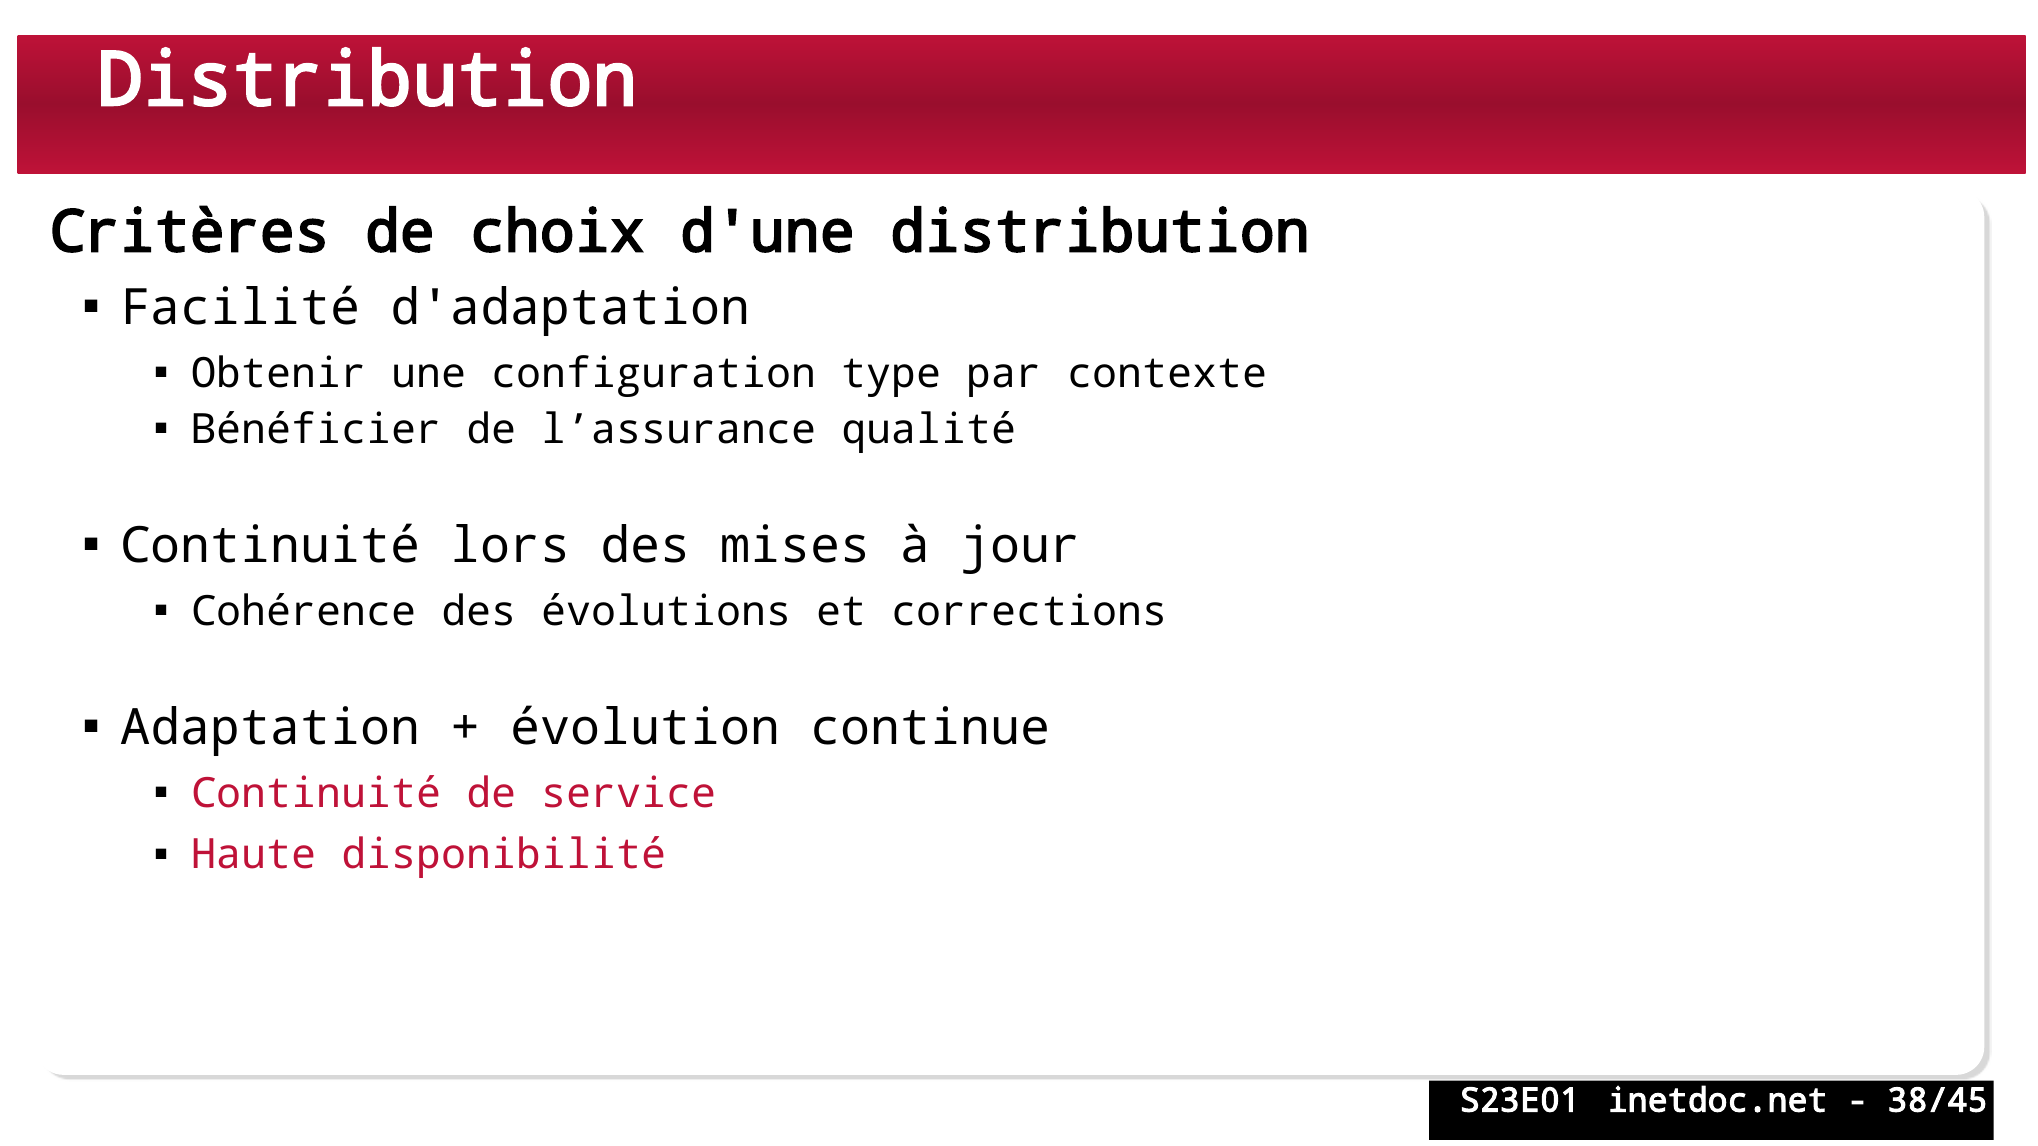

Distribution
Critères de choix d'une distribution
Facilité d'adaptation
Obtenir une configuration type par contexte
Bénéficier de l’assurance qualité
Continuité lors des mises à jour
Cohérence des évolutions et corrections
Adaptation + évolution continue
Continuité de service
Haute disponibilité
S23E01	inetdoc.net - /45